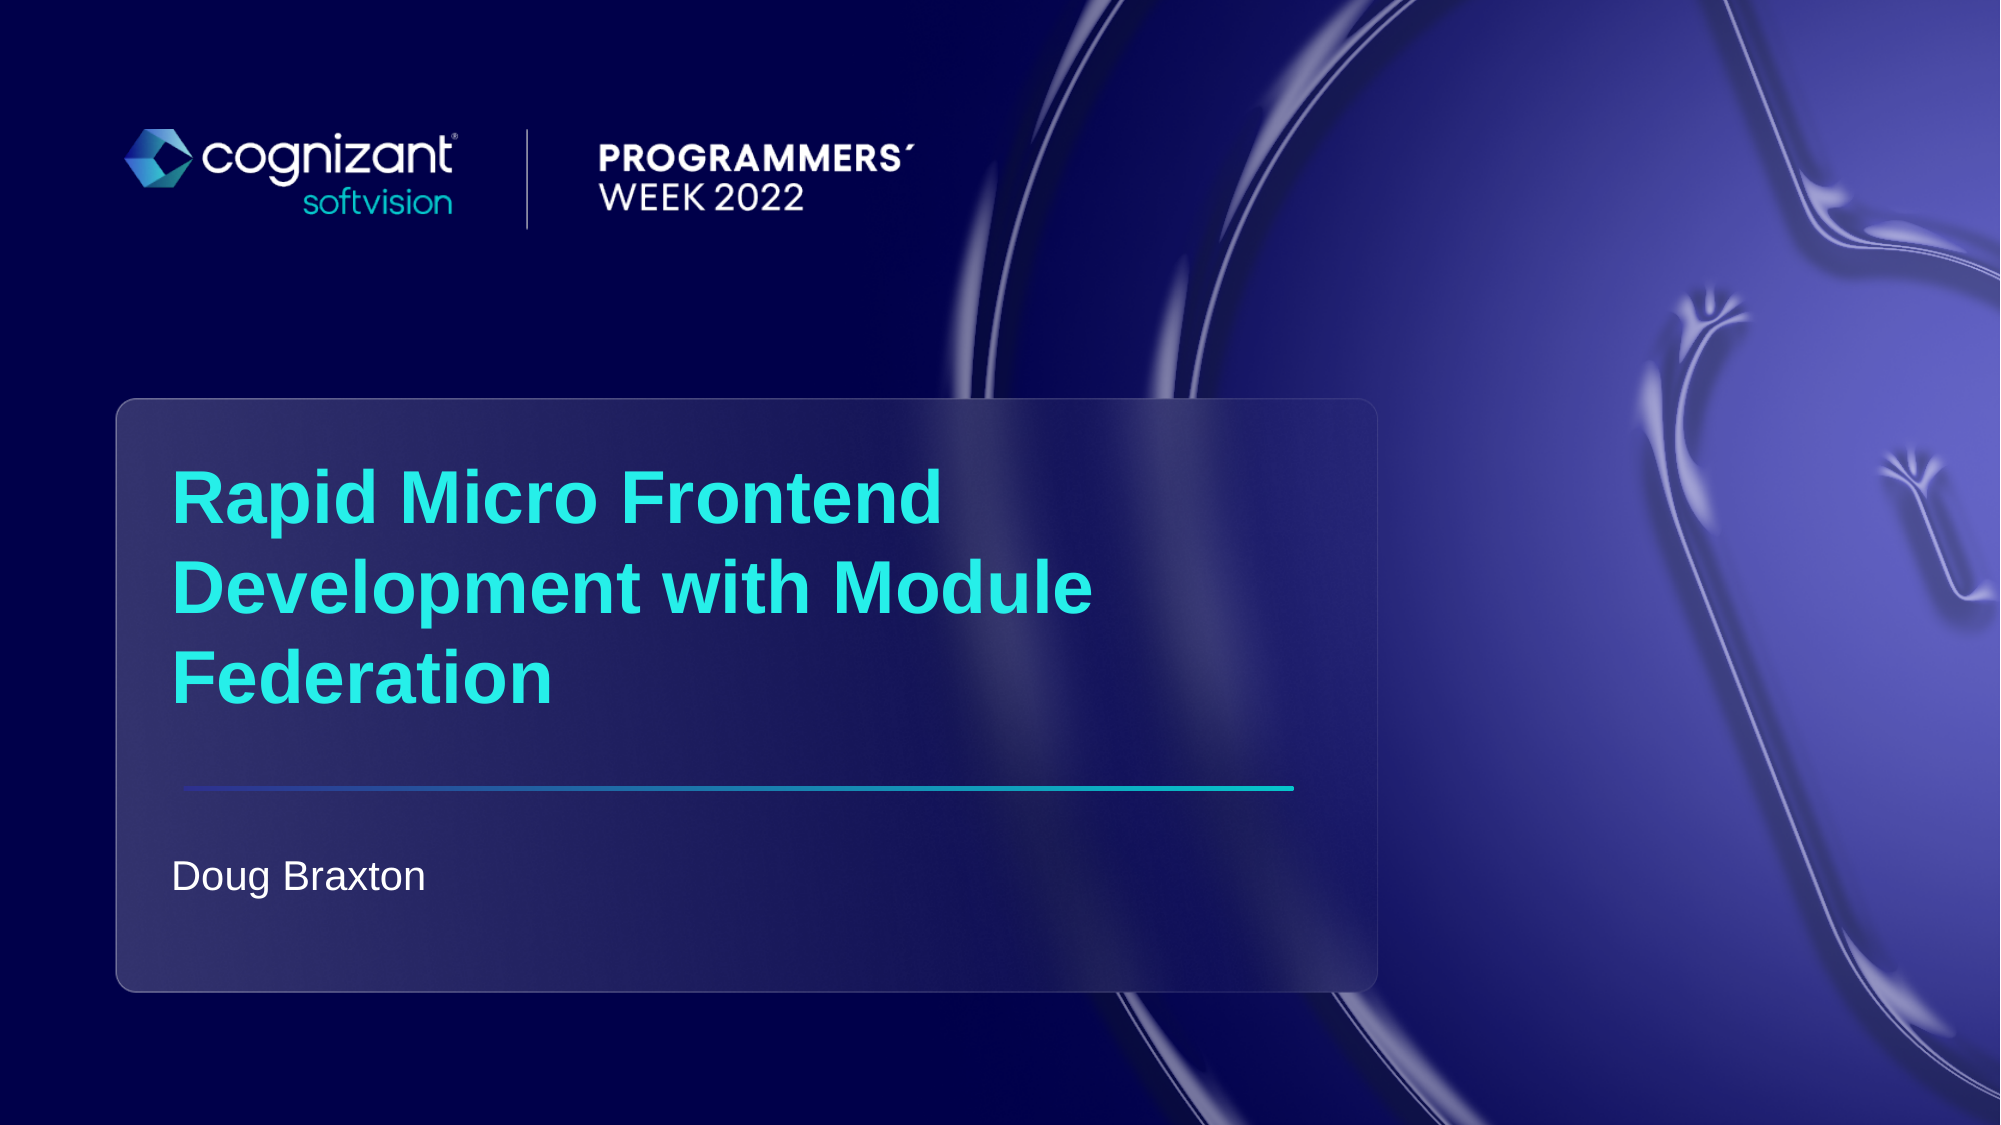

# Rapid Micro Frontend Development with Module Federation
Doug Braxton